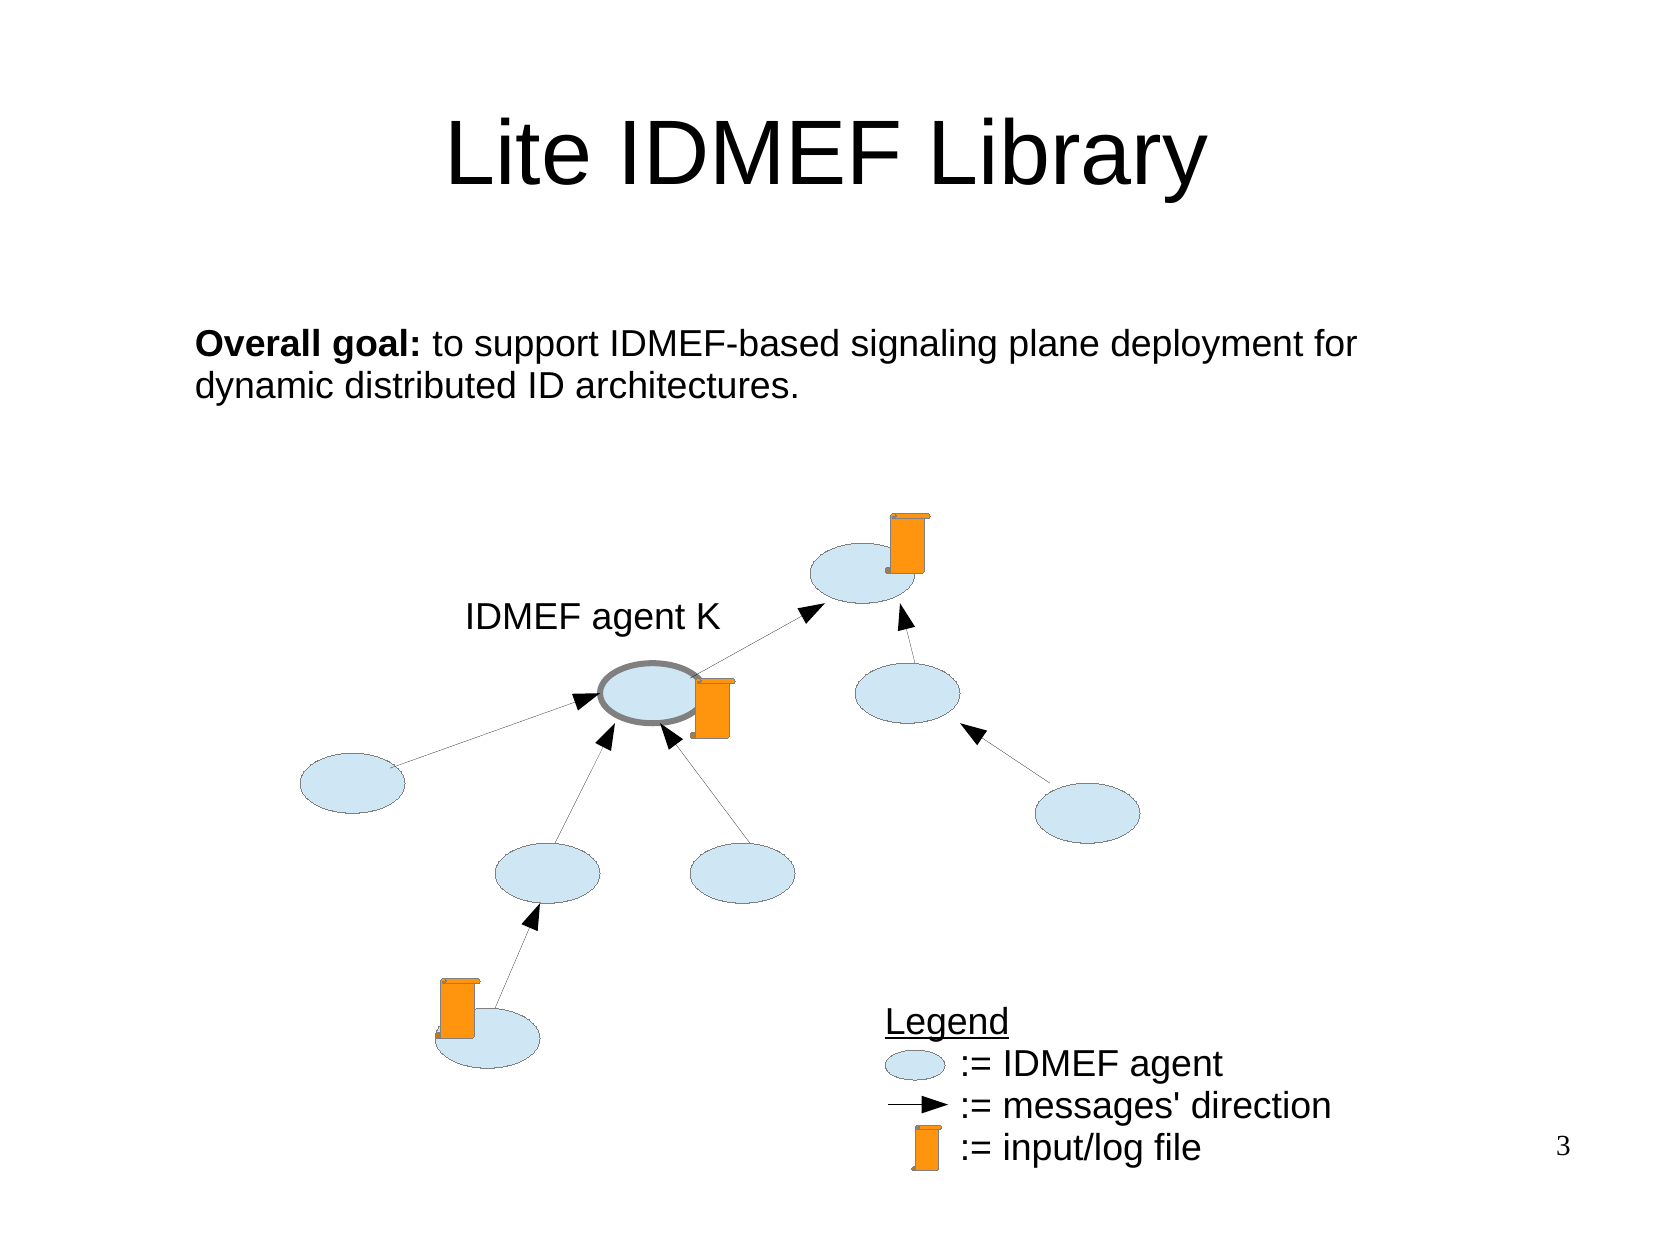

# Lite IDMEF Library
Overall goal: to support IDMEF-based signaling plane deployment for dynamic distributed ID architectures.
IDMEF agent K
Legend
	:= IDMEF agent
	:= messages' direction
	:= input/log file
3